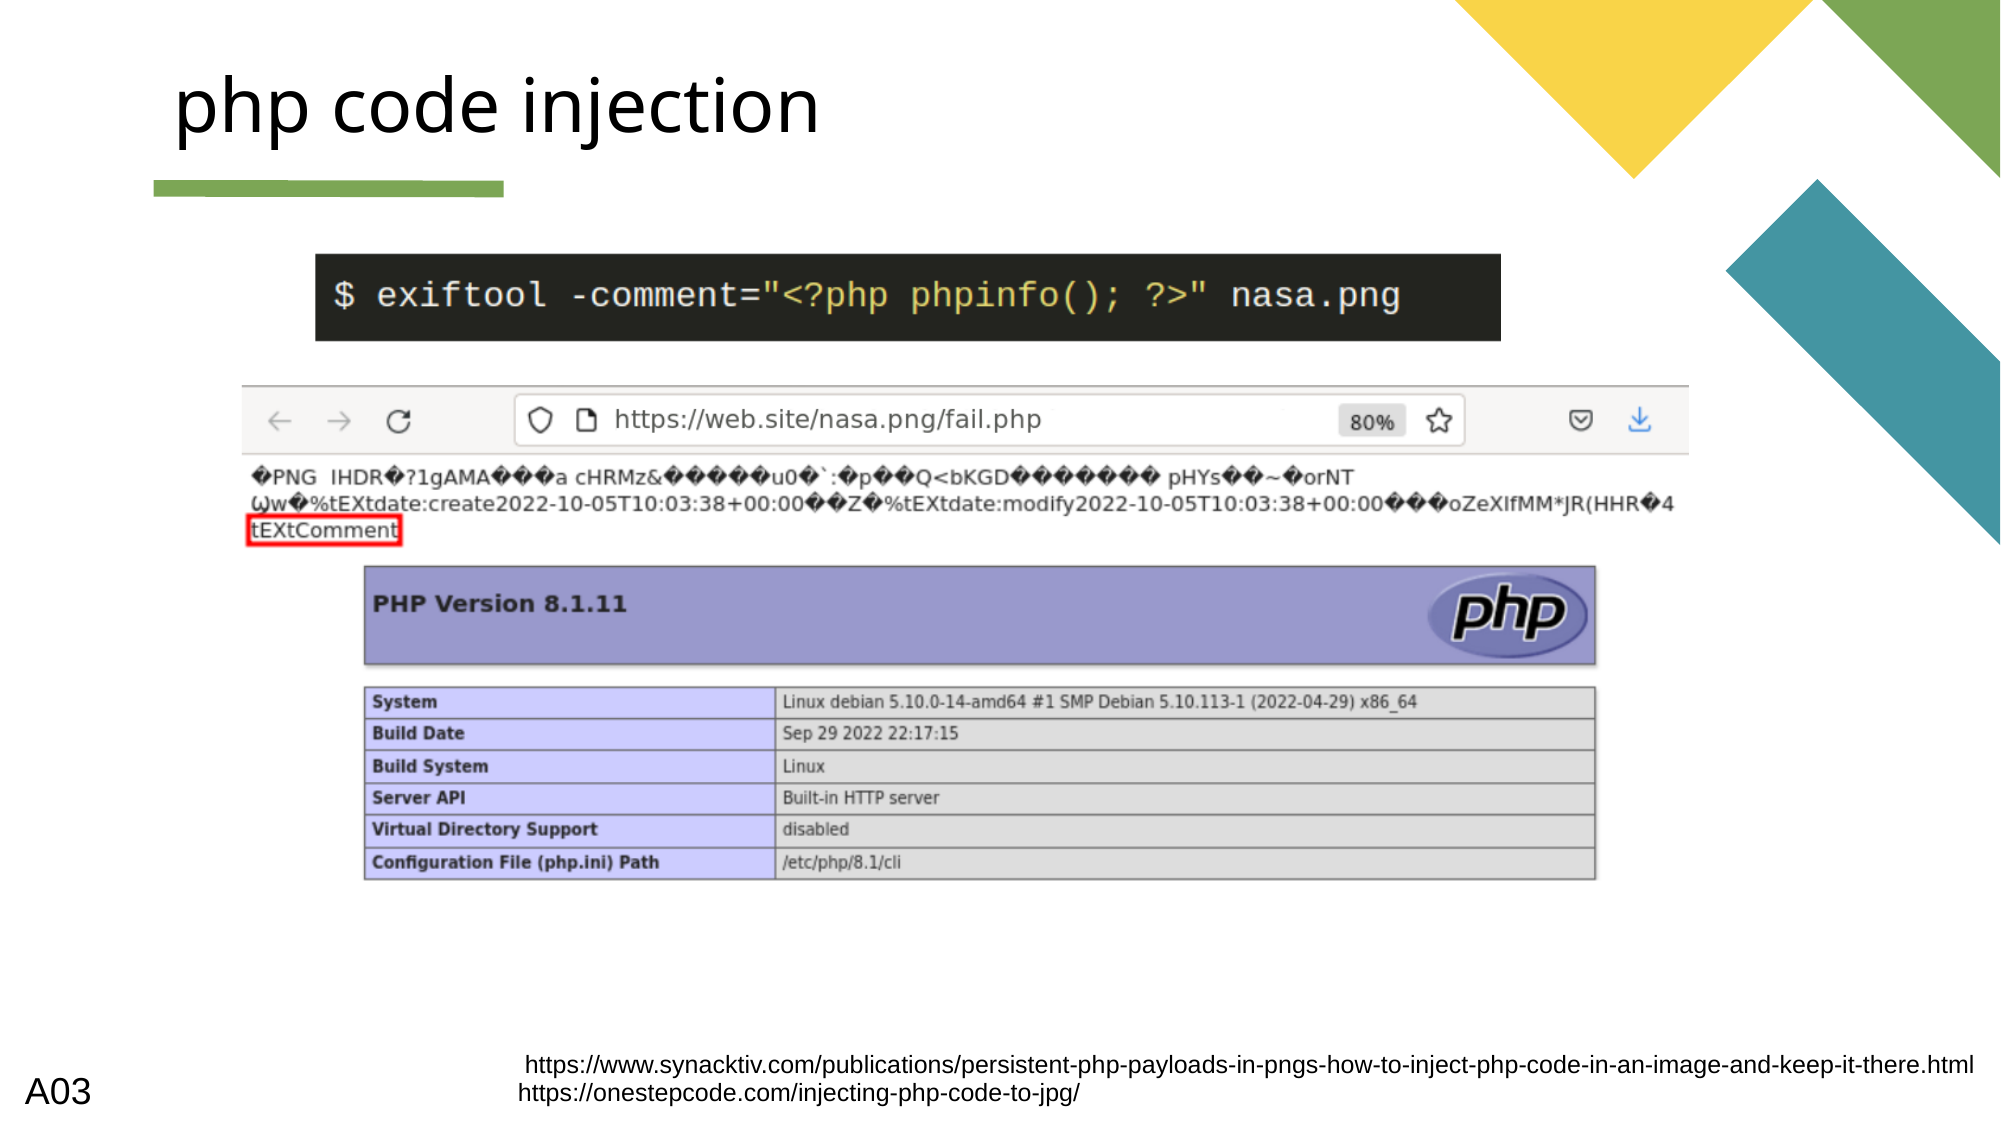

# php code injection
 https://www.synacktiv.com/publications/persistent-php-payloads-in-pngs-how-to-inject-php-code-in-an-image-and-keep-it-there.html
 https://onestepcode.com/injecting-php-code-to-jpg/
A03